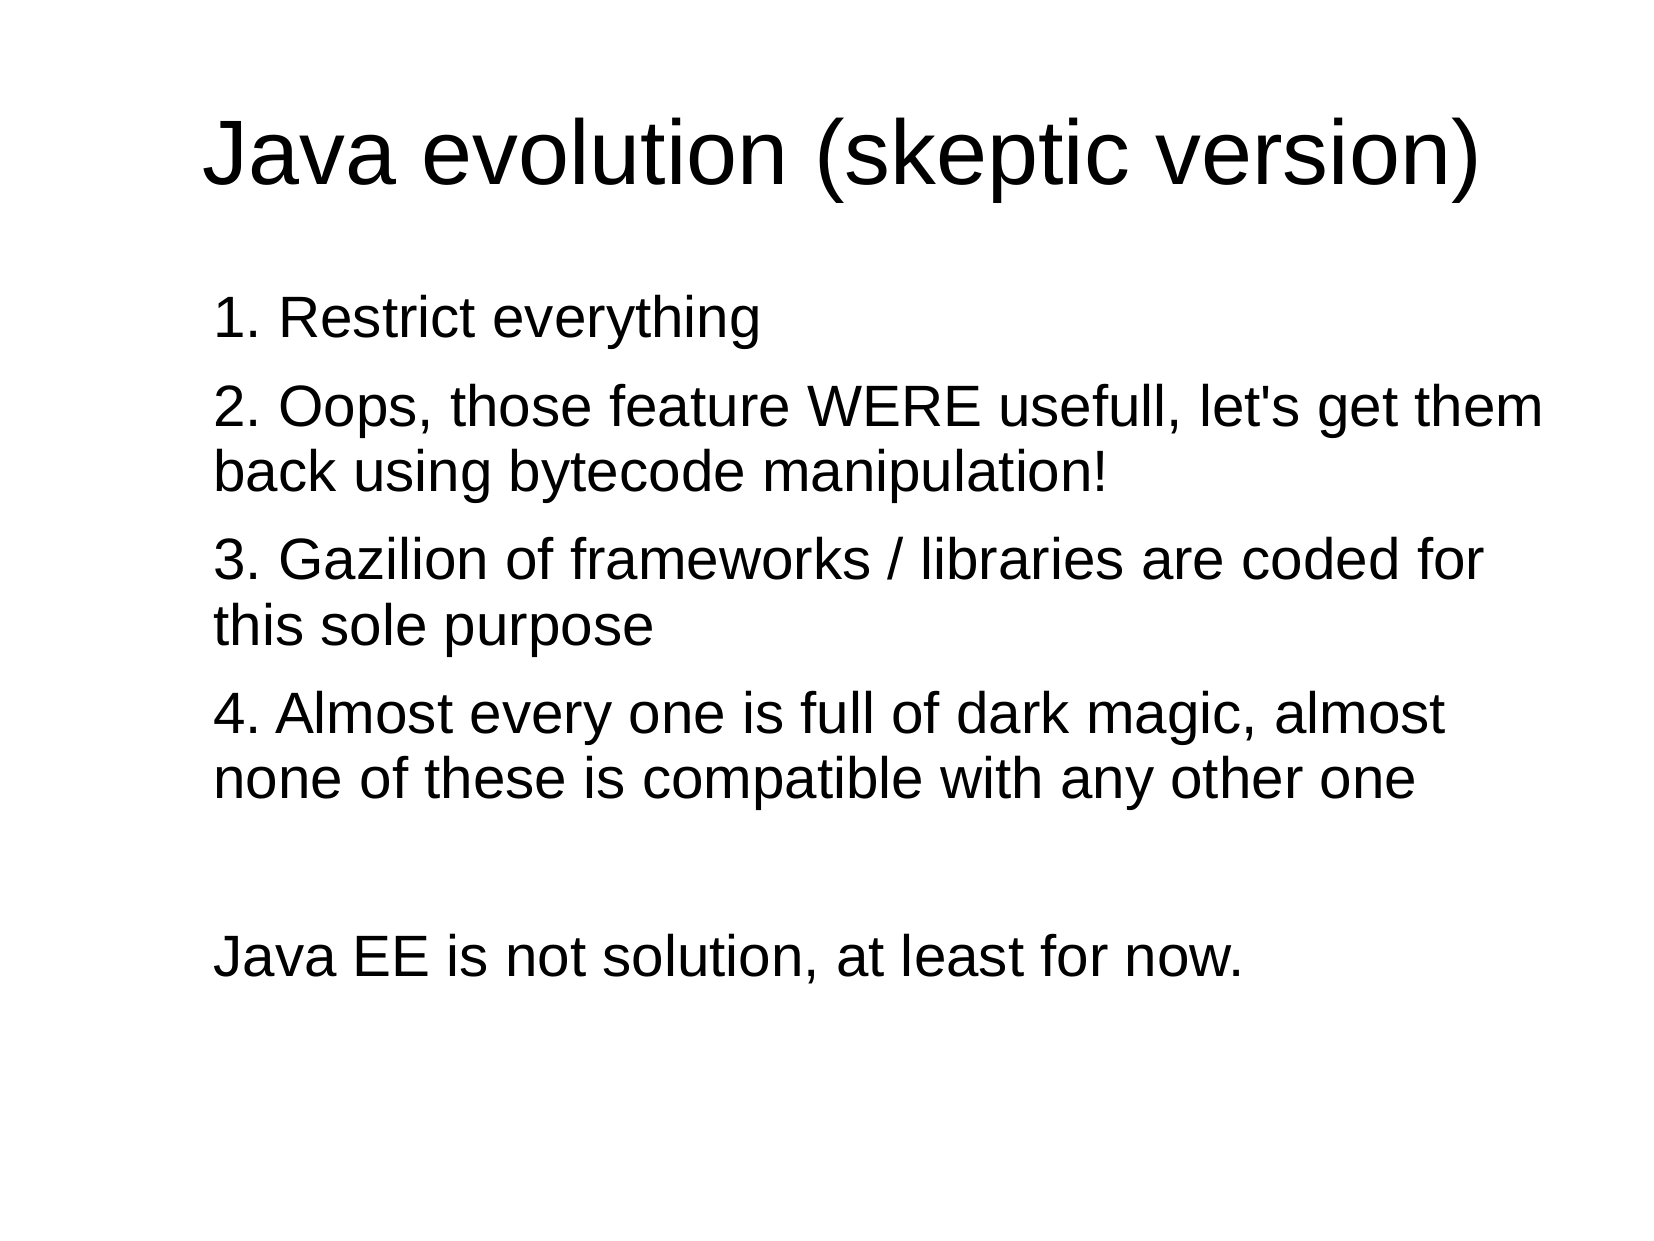

# Java evolution (skeptic version)
1. Restrict everything
2. Oops, those feature WERE usefull, let's get them back using bytecode manipulation!
3. Gazilion of frameworks / libraries are coded for this sole purpose
4. Almost every one is full of dark magic, almost none of these is compatible with any other one
Java EE is not solution, at least for now.